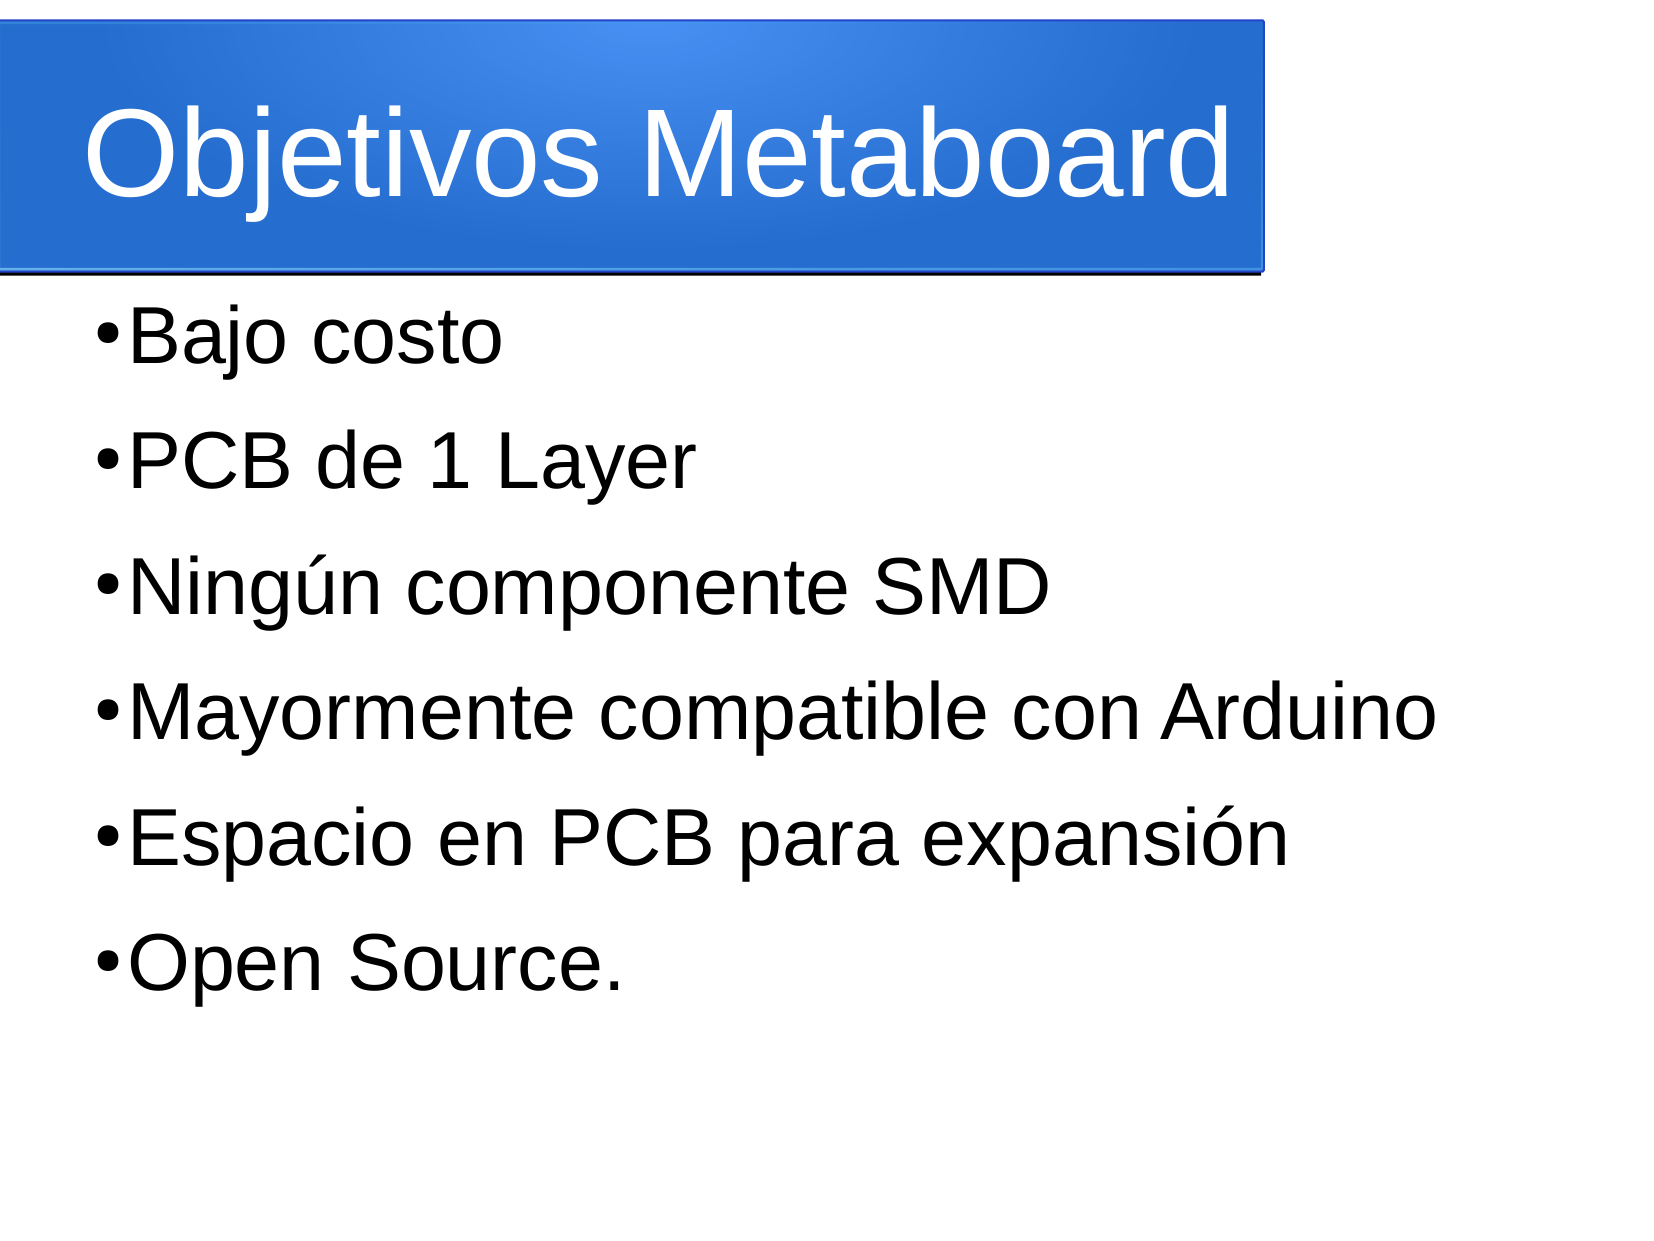

# Objetivos Metaboard
Bajo costo
PCB de 1 Layer
Ningún componente SMD
Mayormente compatible con Arduino
Espacio en PCB para expansión
Open Source.